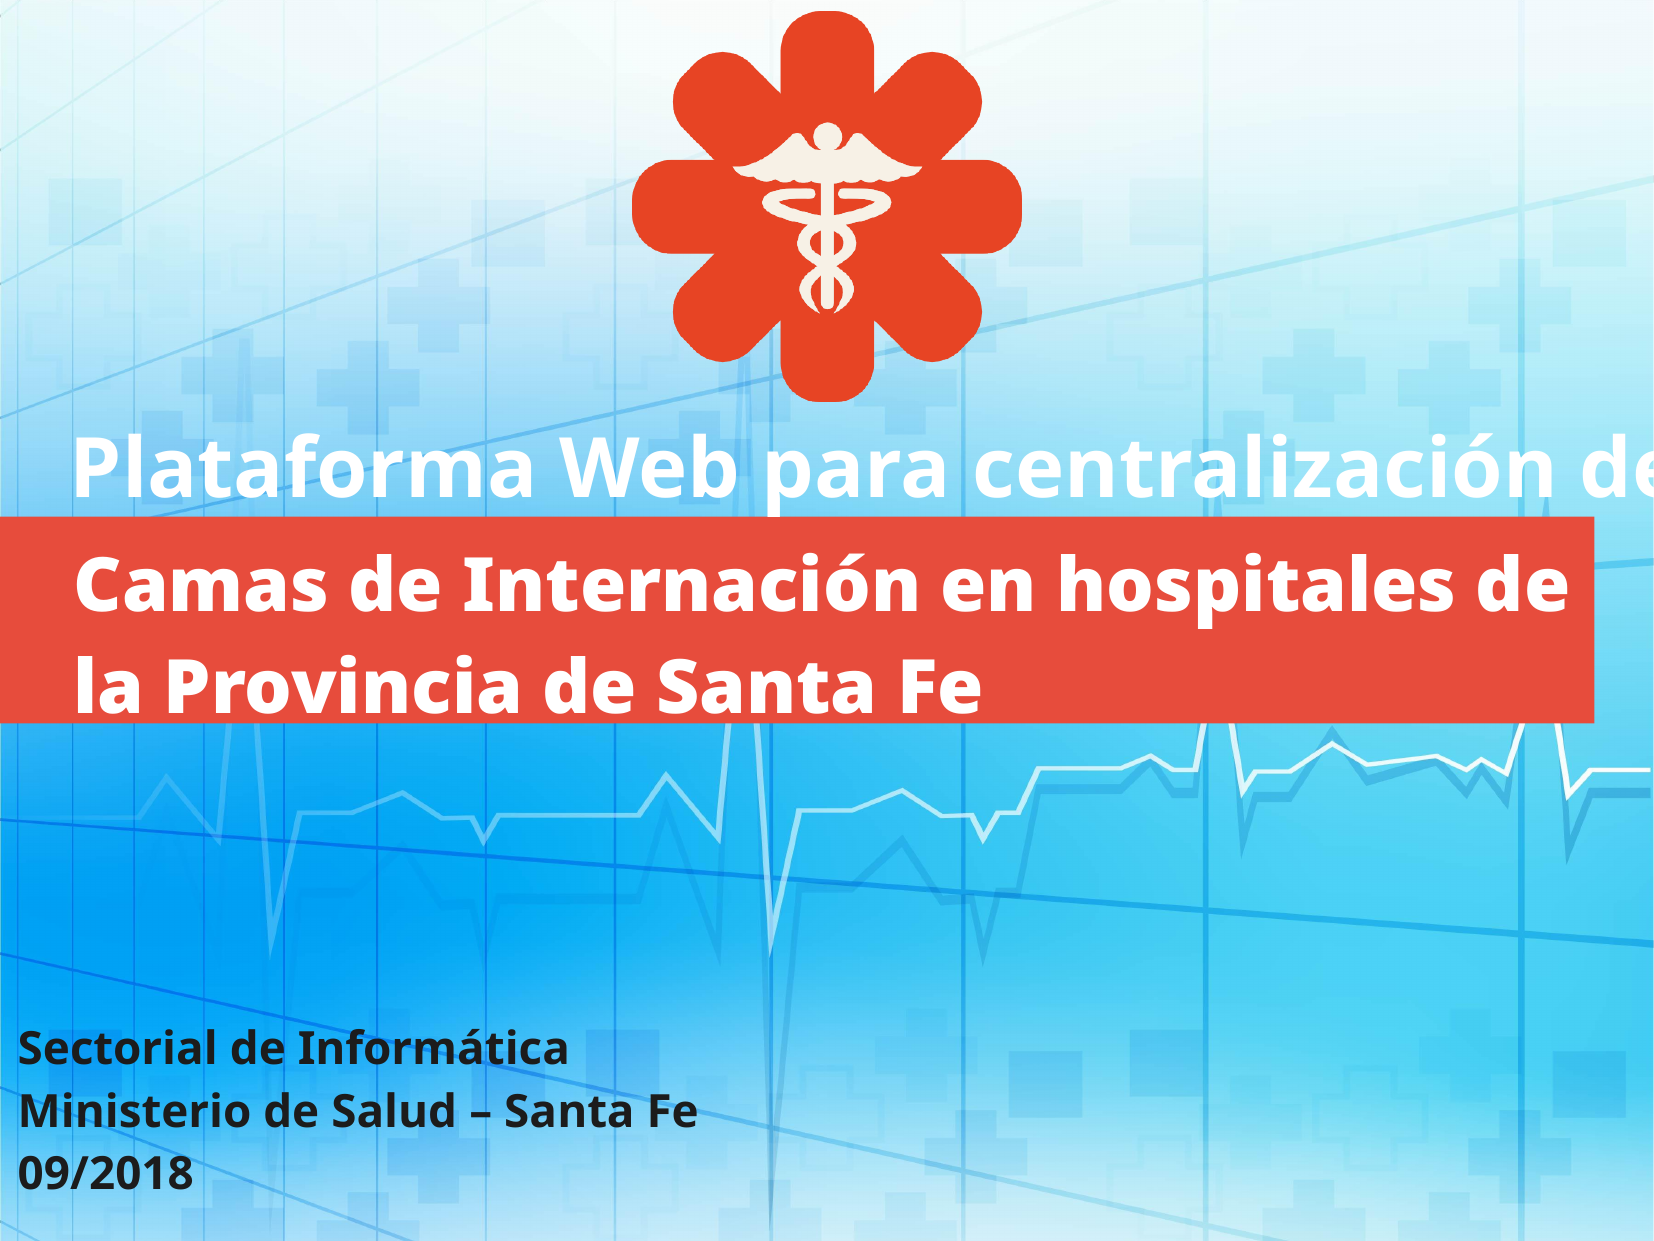

Plataforma Web para centralización de
# Camas de Internación en hospitales de la Provincia de Santa Fe
Sectorial de Informática
Ministerio de Salud – Santa Fe
09/2018